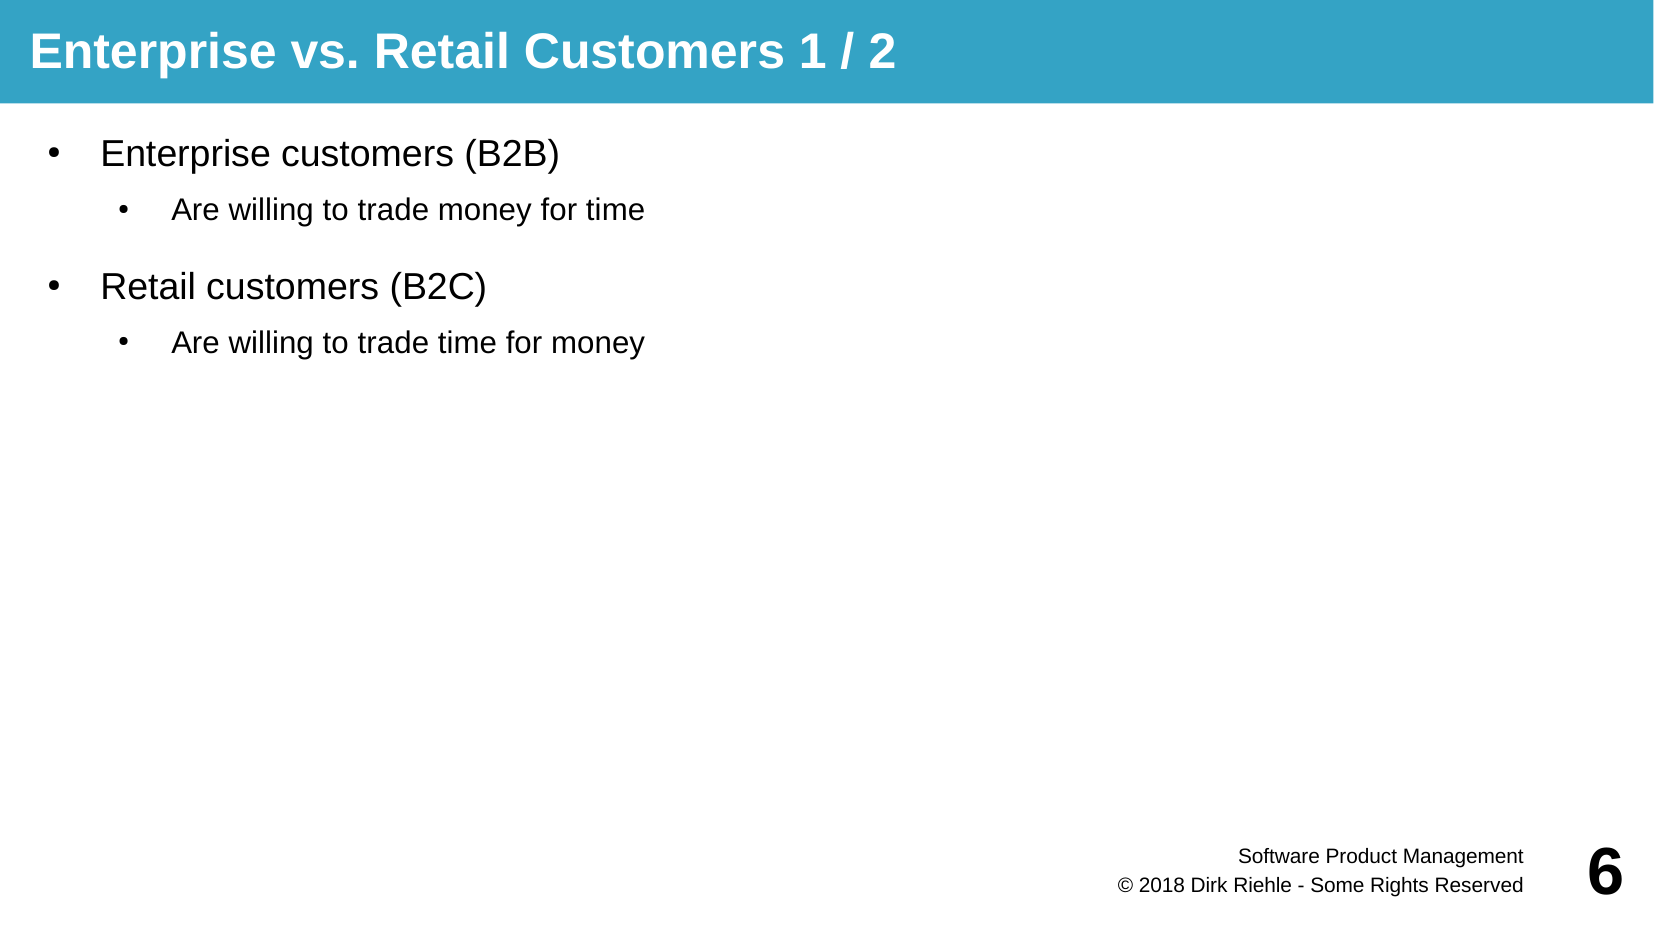

# Enterprise vs. Retail Customers 1 / 2
Enterprise customers (B2B)
Are willing to trade money for time
Retail customers (B2C)
Are willing to trade time for money
Software Product Management
6
© 2018 Dirk Riehle - Some Rights Reserved